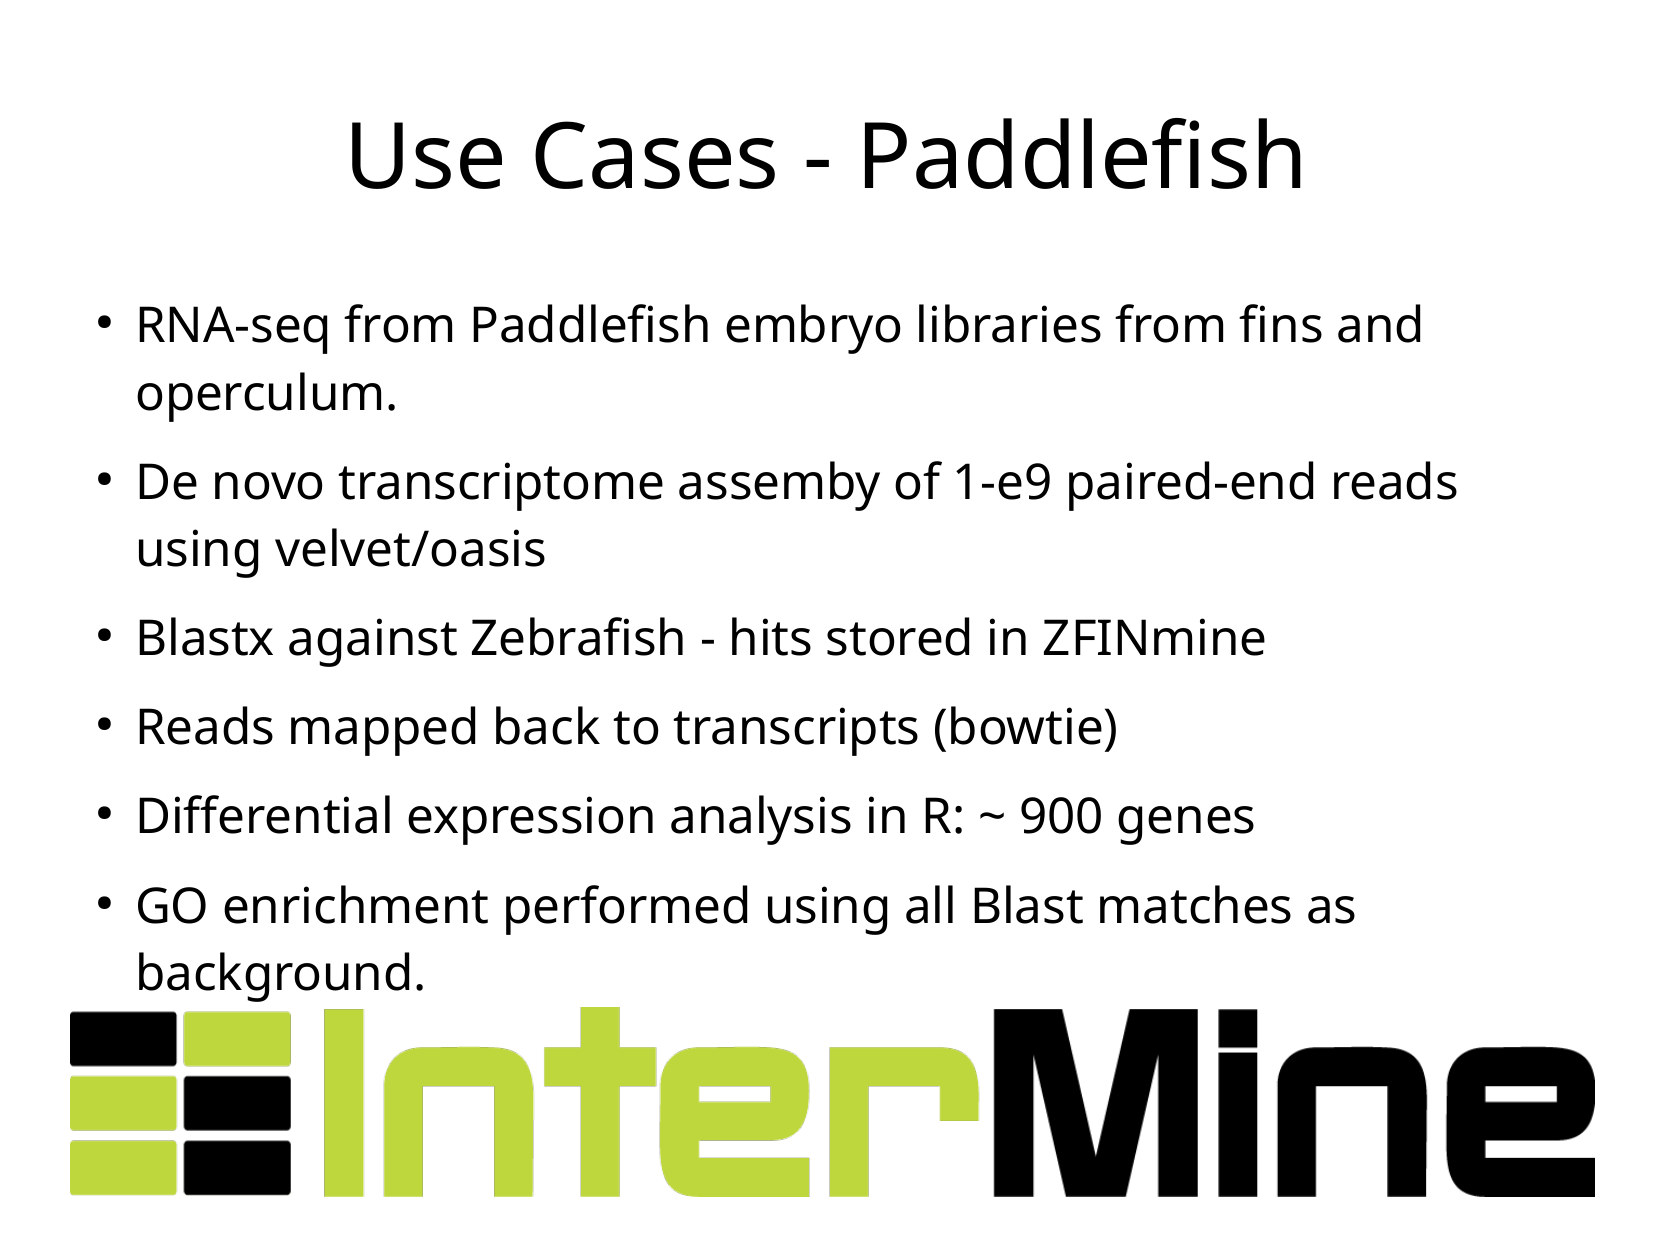

# Use Cases - Paddlefish
RNA-seq from Paddlefish embryo libraries from fins and operculum.
De novo transcriptome assemby of 1-e9 paired-end reads using velvet/oasis
Blastx against Zebrafish - hits stored in ZFINmine
Reads mapped back to transcripts (bowtie)
Differential expression analysis in R: ~ 900 genes
GO enrichment performed using all Blast matches as background.